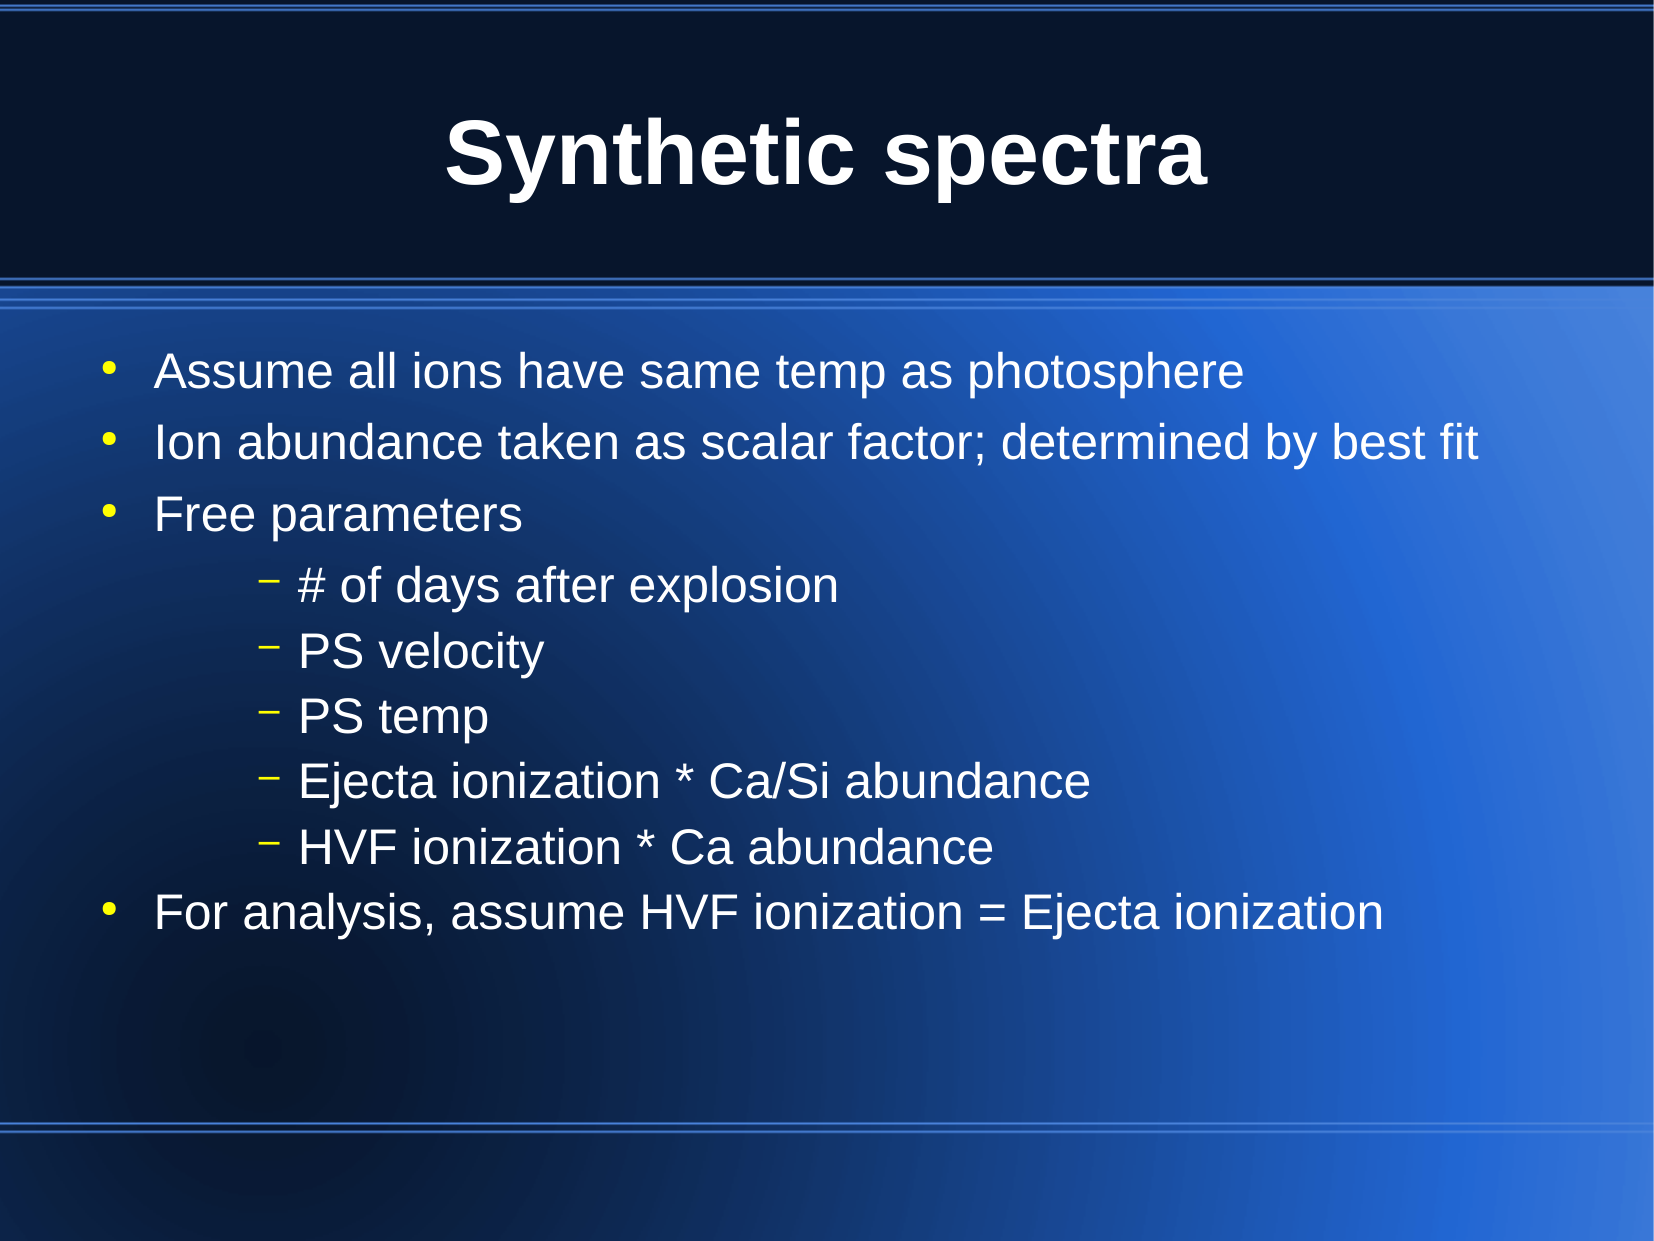

# Synthetic spectra
Assume all ions have same temp as photosphere
Ion abundance taken as scalar factor; determined by best fit
Free parameters
# of days after explosion
PS velocity
PS temp
Ejecta ionization * Ca/Si abundance
HVF ionization * Ca abundance
For analysis, assume HVF ionization = Ejecta ionization